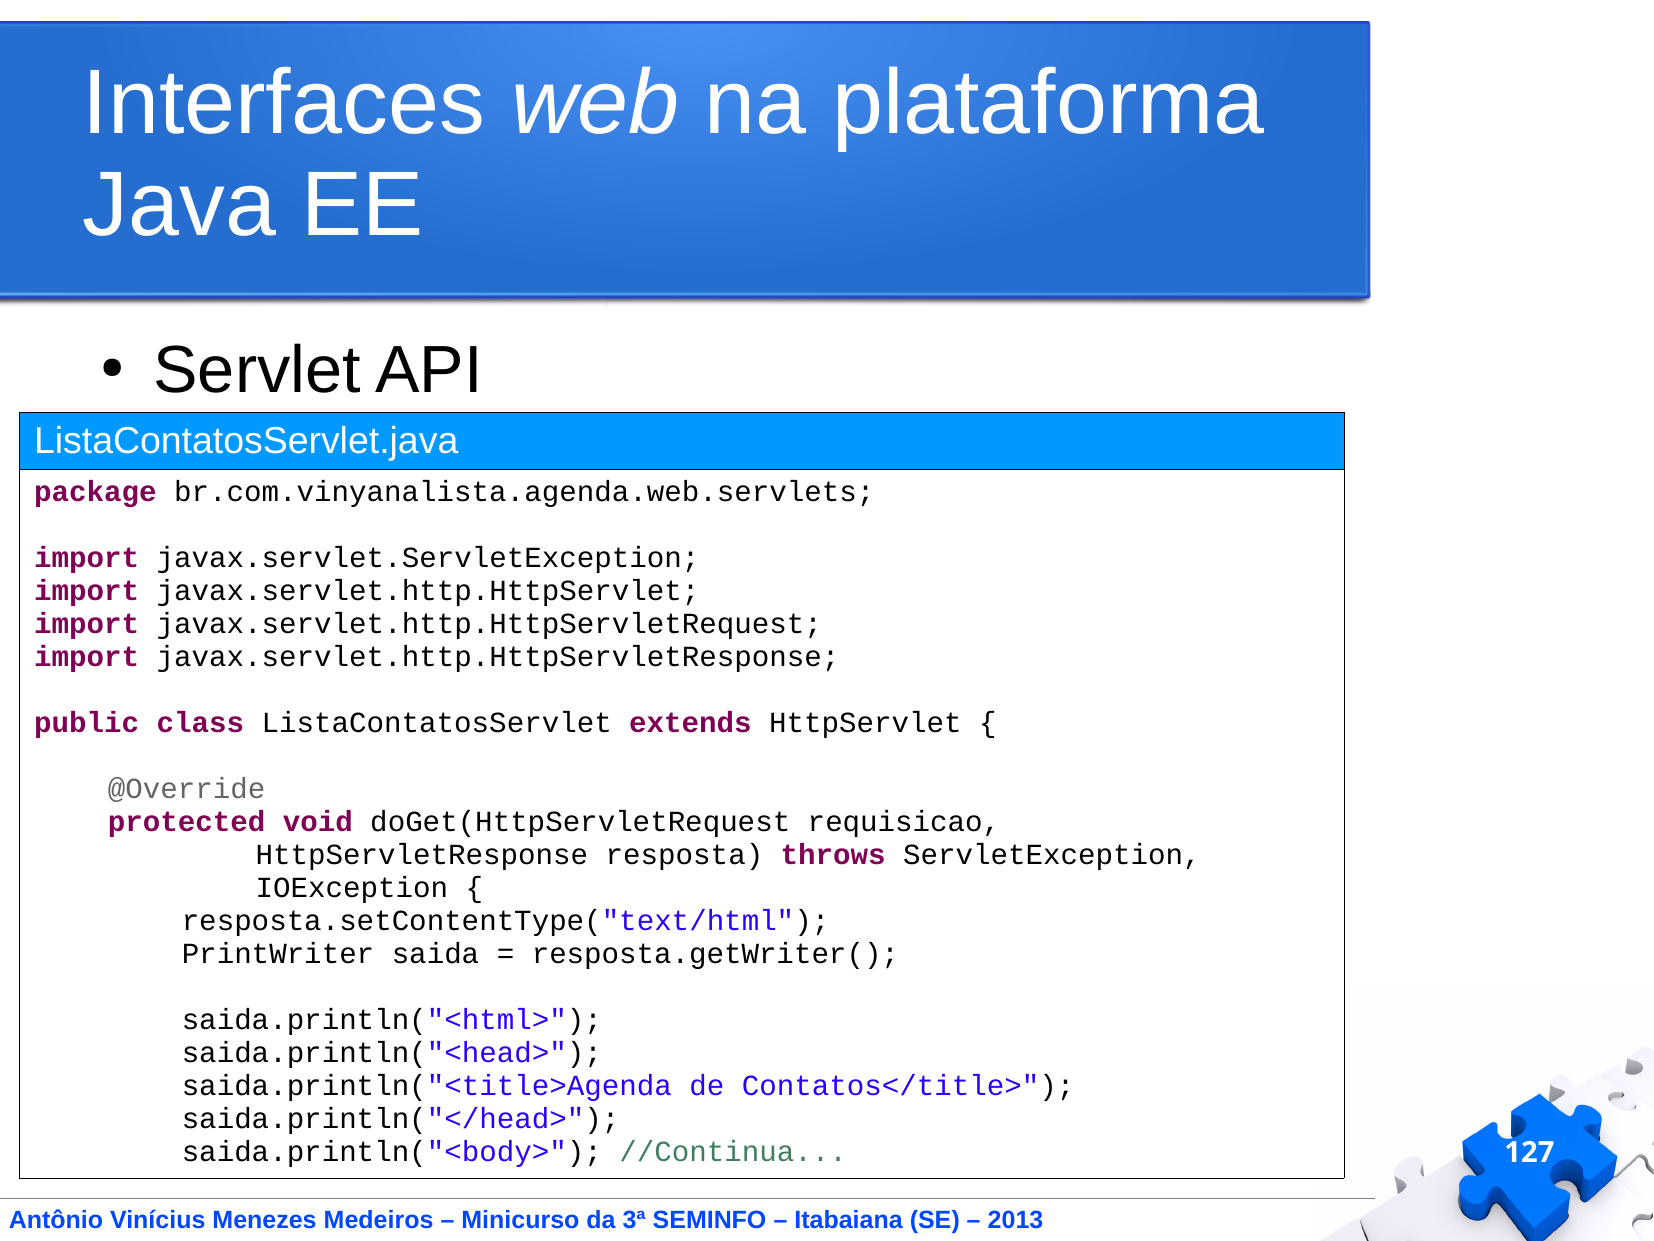

# Interfaces web na plataforma Java EE
Servlet API
| ListaContatosServlet.java |
| --- |
| package br.com.vinyanalista.agenda.web.servlets; import javax.servlet.ServletException; import javax.servlet.http.HttpServlet; import javax.servlet.http.HttpServletRequest; import javax.servlet.http.HttpServletResponse; public class ListaContatosServlet extends HttpServlet { @Override protected void doGet(HttpServletRequest requisicao, HttpServletResponse resposta) throws ServletException, IOException { resposta.setContentType("text/html"); PrintWriter saida = resposta.getWriter(); saida.println("<html>"); saida.println("<head>"); saida.println("<title>Agenda de Contatos</title>"); saida.println("</head>"); saida.println("<body>"); //Continua... |
127